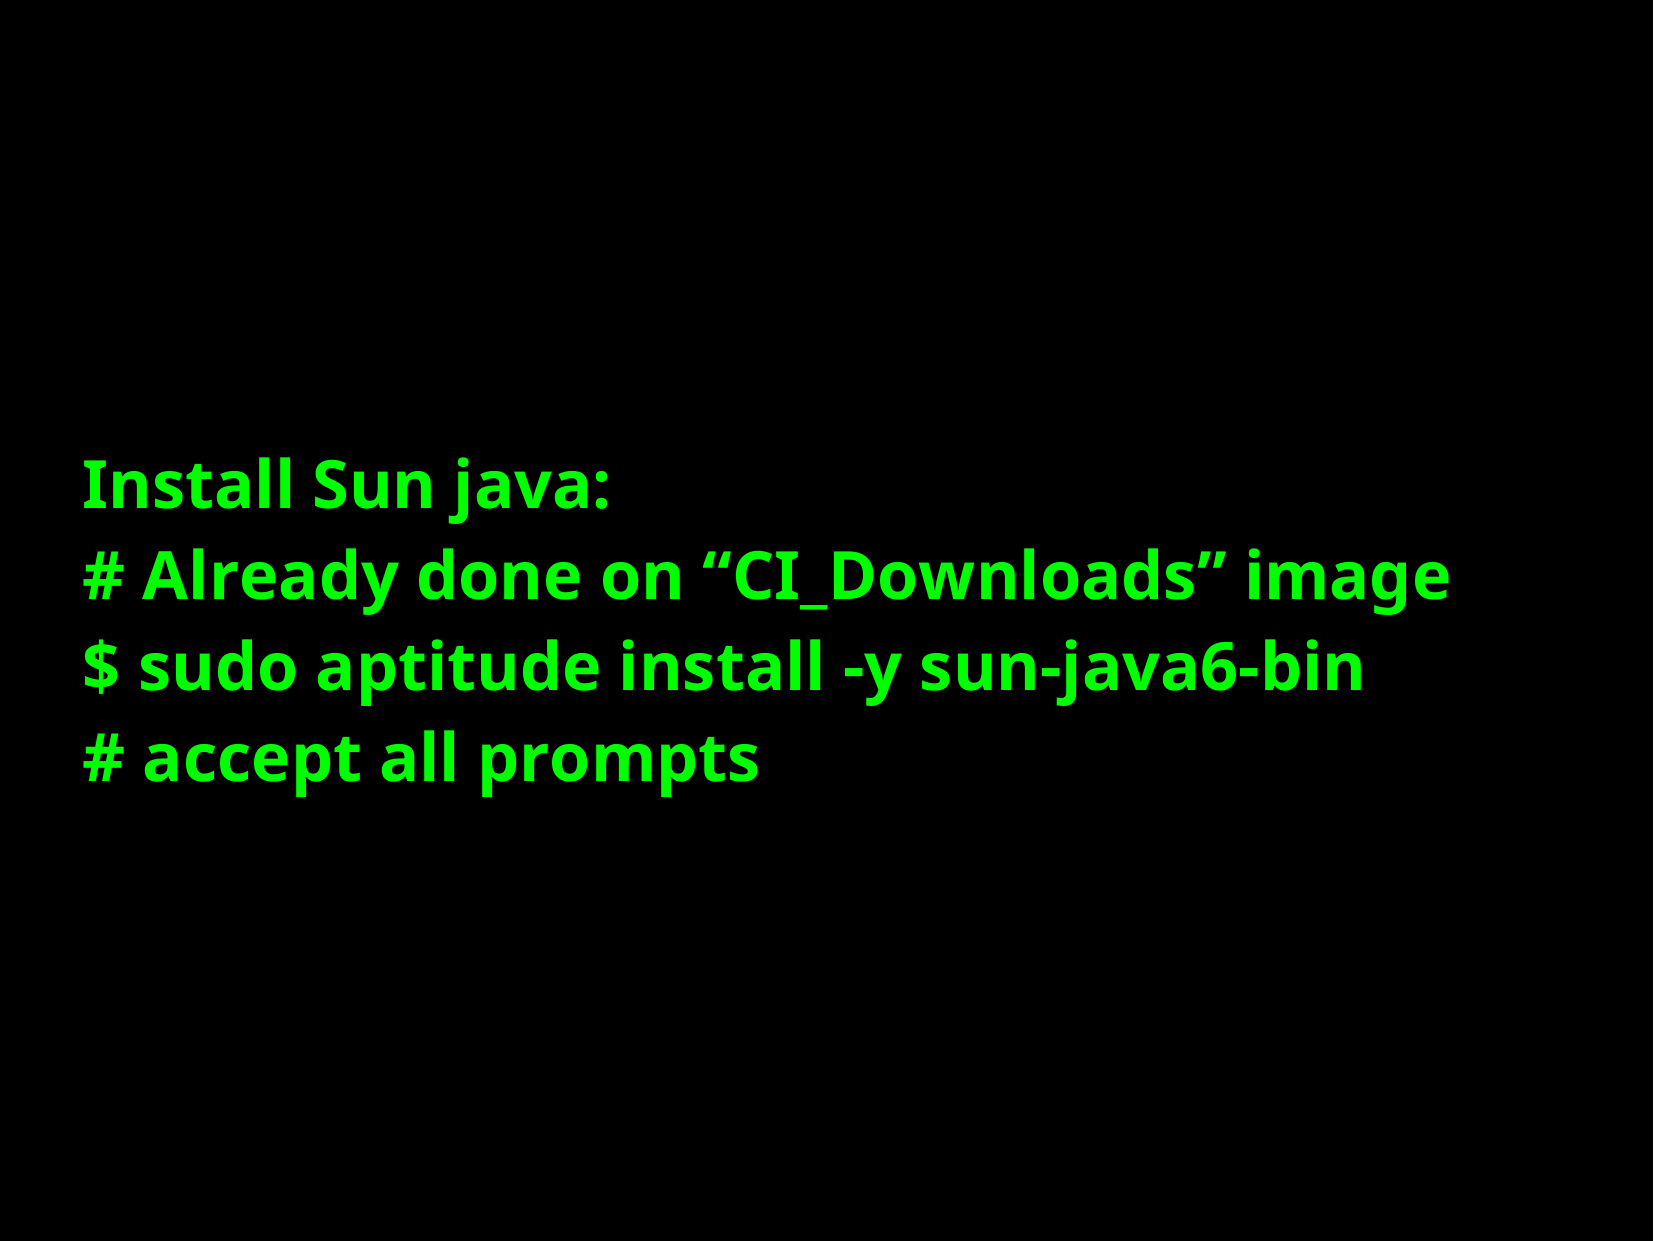

# Install Sun java: # Already done on “CI_Downloads” image $ sudo aptitude install -y sun-java6-bin # accept all prompts